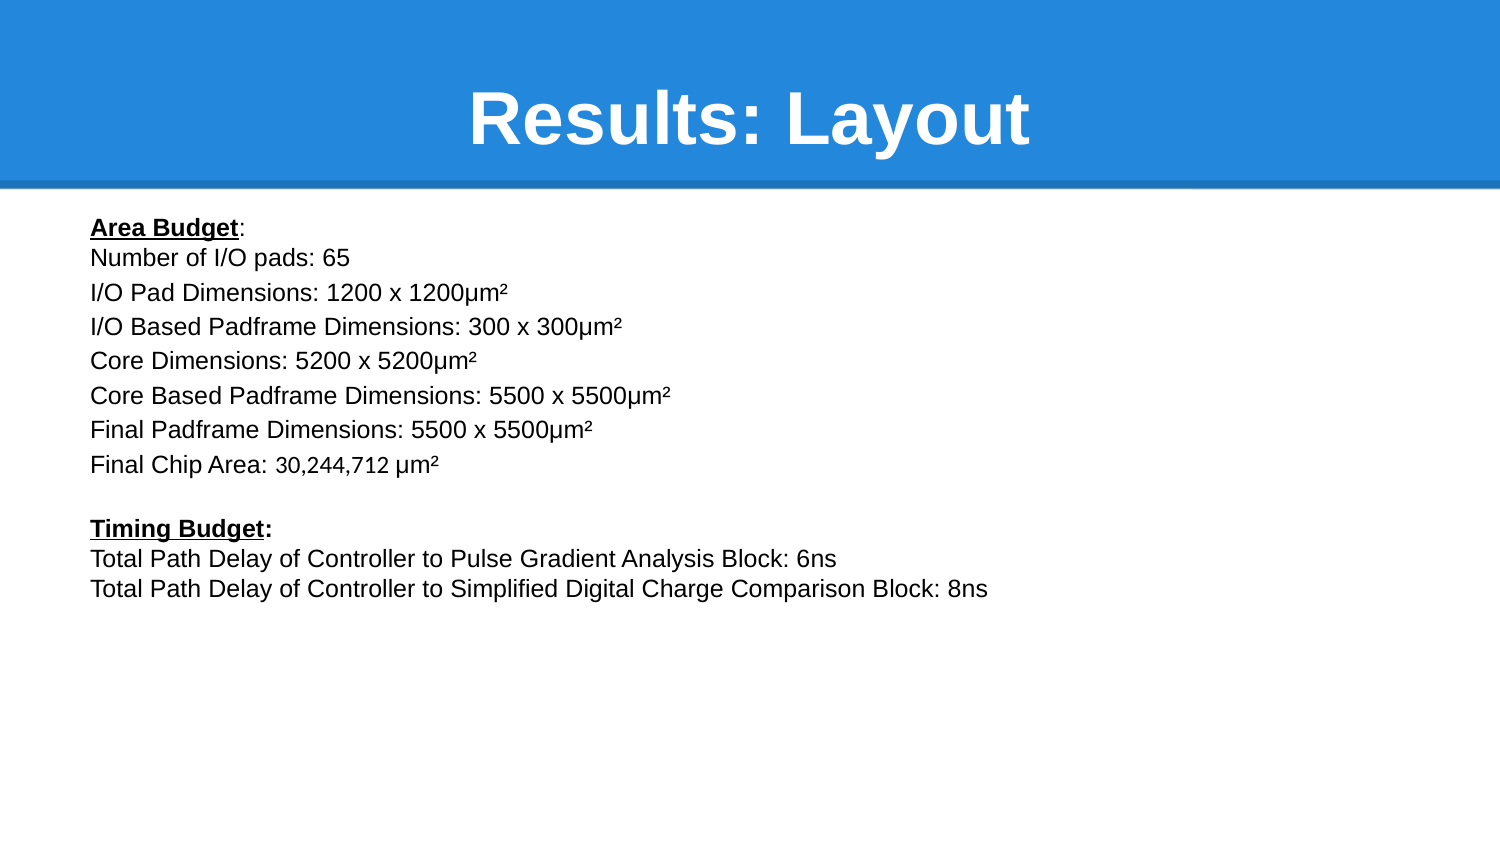

# Results: Layout
Area Budget:
Number of I/O pads: 65
I/O Pad Dimensions: 1200 x 1200μm²
I/O Based Padframe Dimensions: 300 x 300μm²
Core Dimensions: 5200 x 5200μm²
Core Based Padframe Dimensions: 5500 x 5500μm²
Final Padframe Dimensions: 5500 x 5500μm²
Final Chip Area: 30,244,712 μm²
Timing Budget:
Total Path Delay of Controller to Pulse Gradient Analysis Block: 6ns
Total Path Delay of Controller to Simplified Digital Charge Comparison Block: 8ns